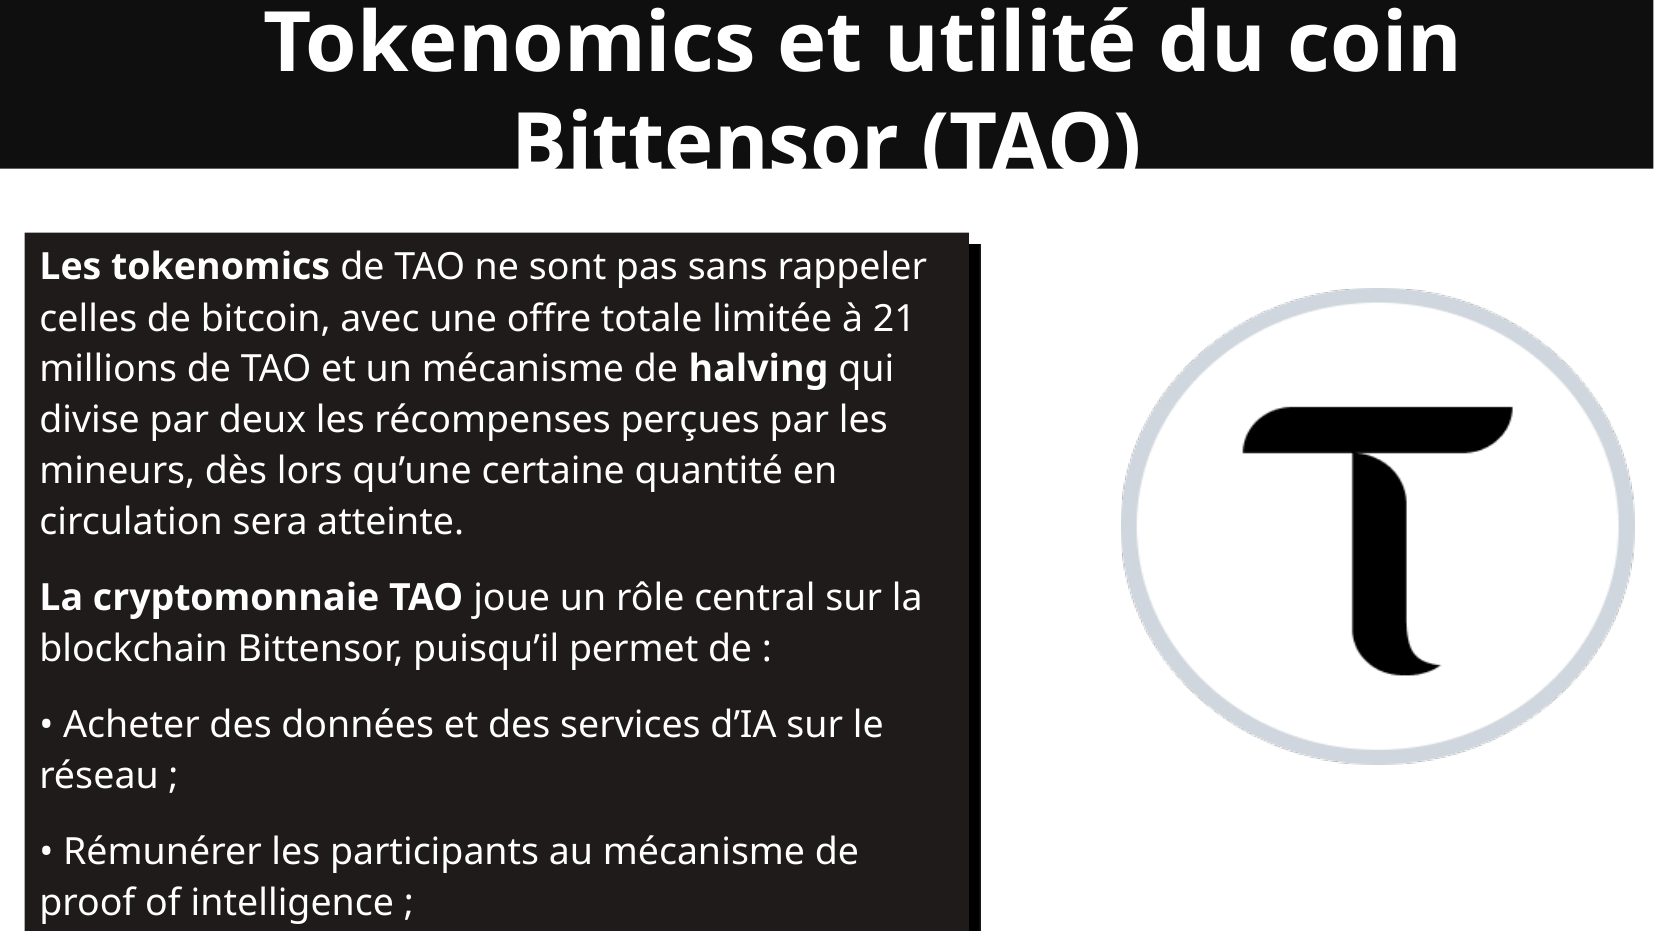

# Tokenomics et utilité du coin Bittensor (TAO)
Les tokenomics de TAO ne sont pas sans rappeler celles de bitcoin, avec une offre totale limitée à 21 millions de TAO et un mécanisme de halving qui divise par deux les récompenses perçues par les mineurs, dès lors qu’une certaine quantité en circulation sera atteinte.
La cryptomonnaie TAO joue un rôle central sur la blockchain Bittensor, puisqu’il permet de :
• Acheter des données et des services d’IA sur le réseau ;
• Rémunérer les participants au mécanisme de proof of intelligence ;
• Devenir validateur avec un minimum de 1 024 TAO ;
• Participer à la sécurisation du réseau via le staking et rémunérer les stakers.